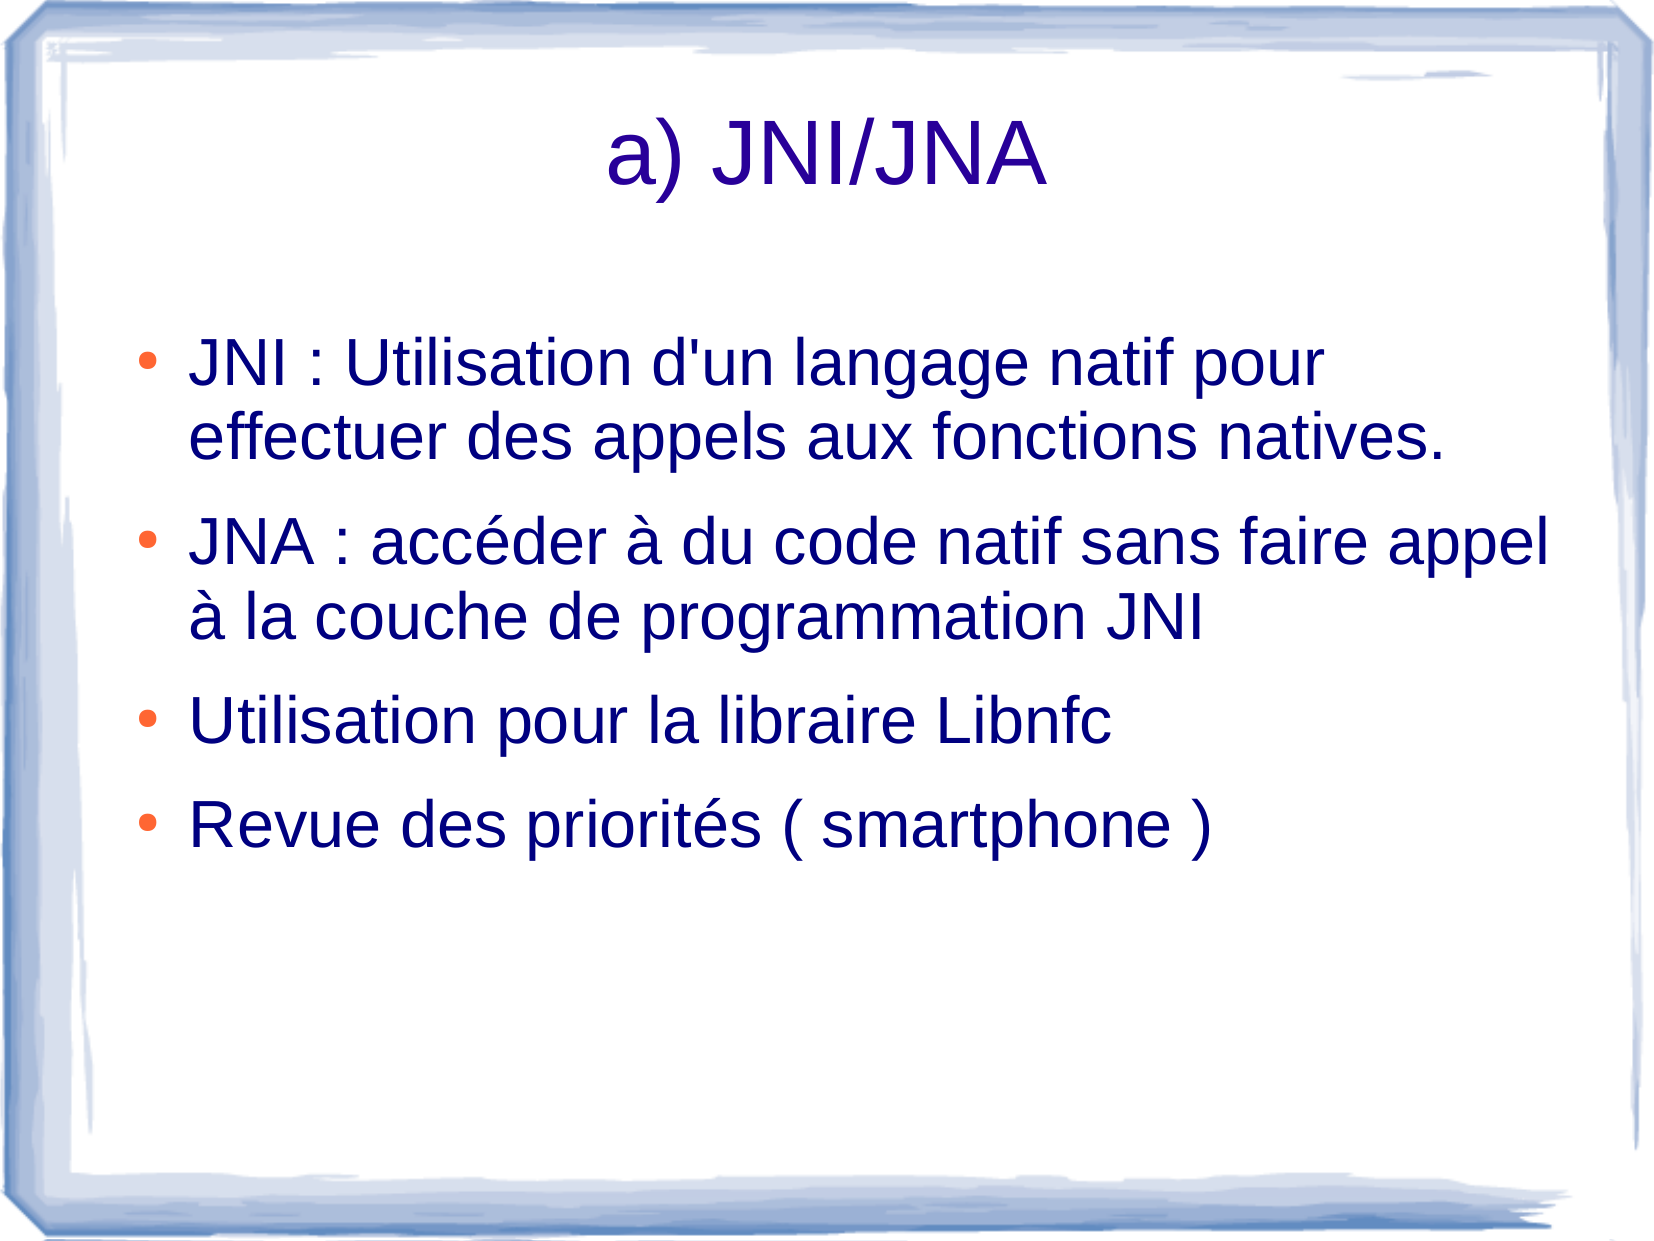

# a) JNI/JNA
JNI : Utilisation d'un langage natif pour effectuer des appels aux fonctions natives.
JNA : accéder à du code natif sans faire appel à la couche de programmation JNI
Utilisation pour la libraire Libnfc
Revue des priorités ( smartphone )